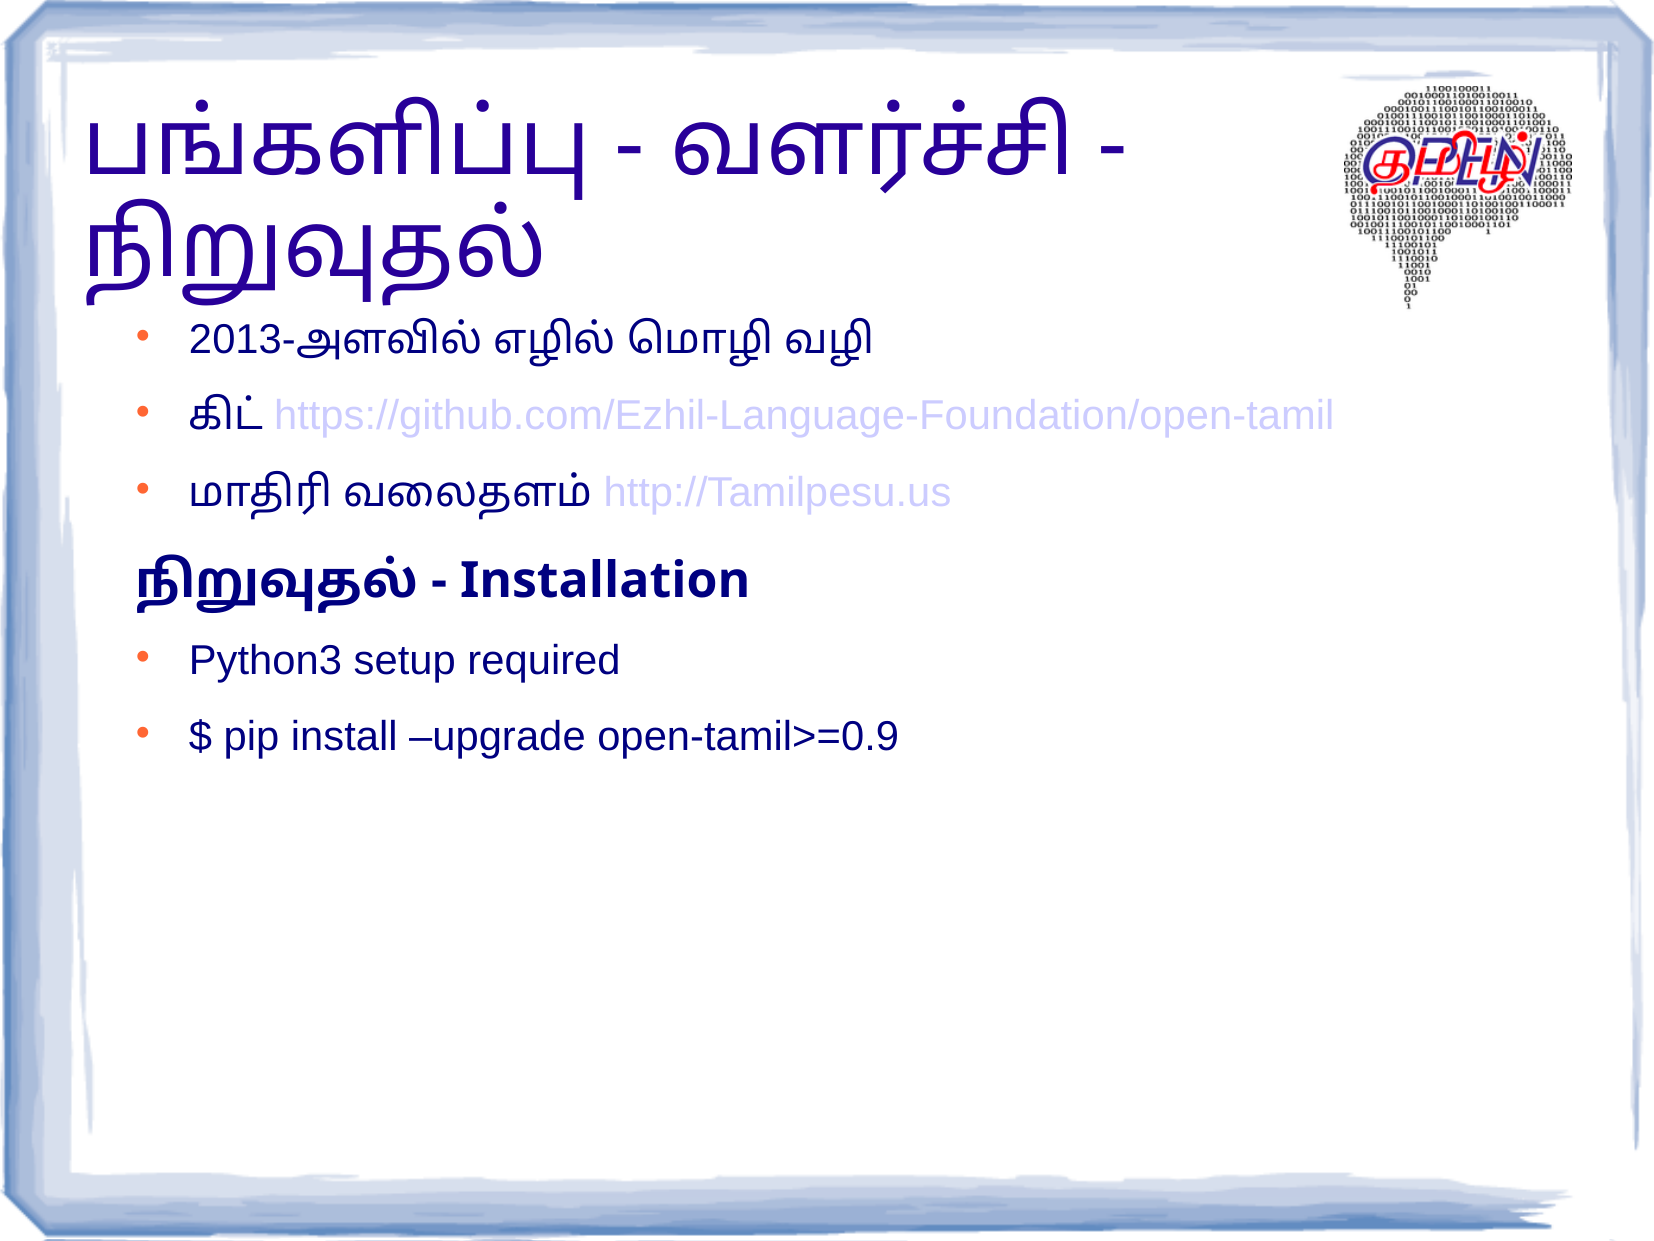

# பங்களிப்பு - வளர்ச்சி - நிறுவுதல்
2013-அளவில் எழில் மொழி வழி
கிட் https://github.com/Ezhil-Language-Foundation/open-tamil
மாதிரி வலைதளம் http://Tamilpesu.us
நிறுவுதல் - Installation
Python3 setup required
$ pip install –upgrade open-tamil>=0.9